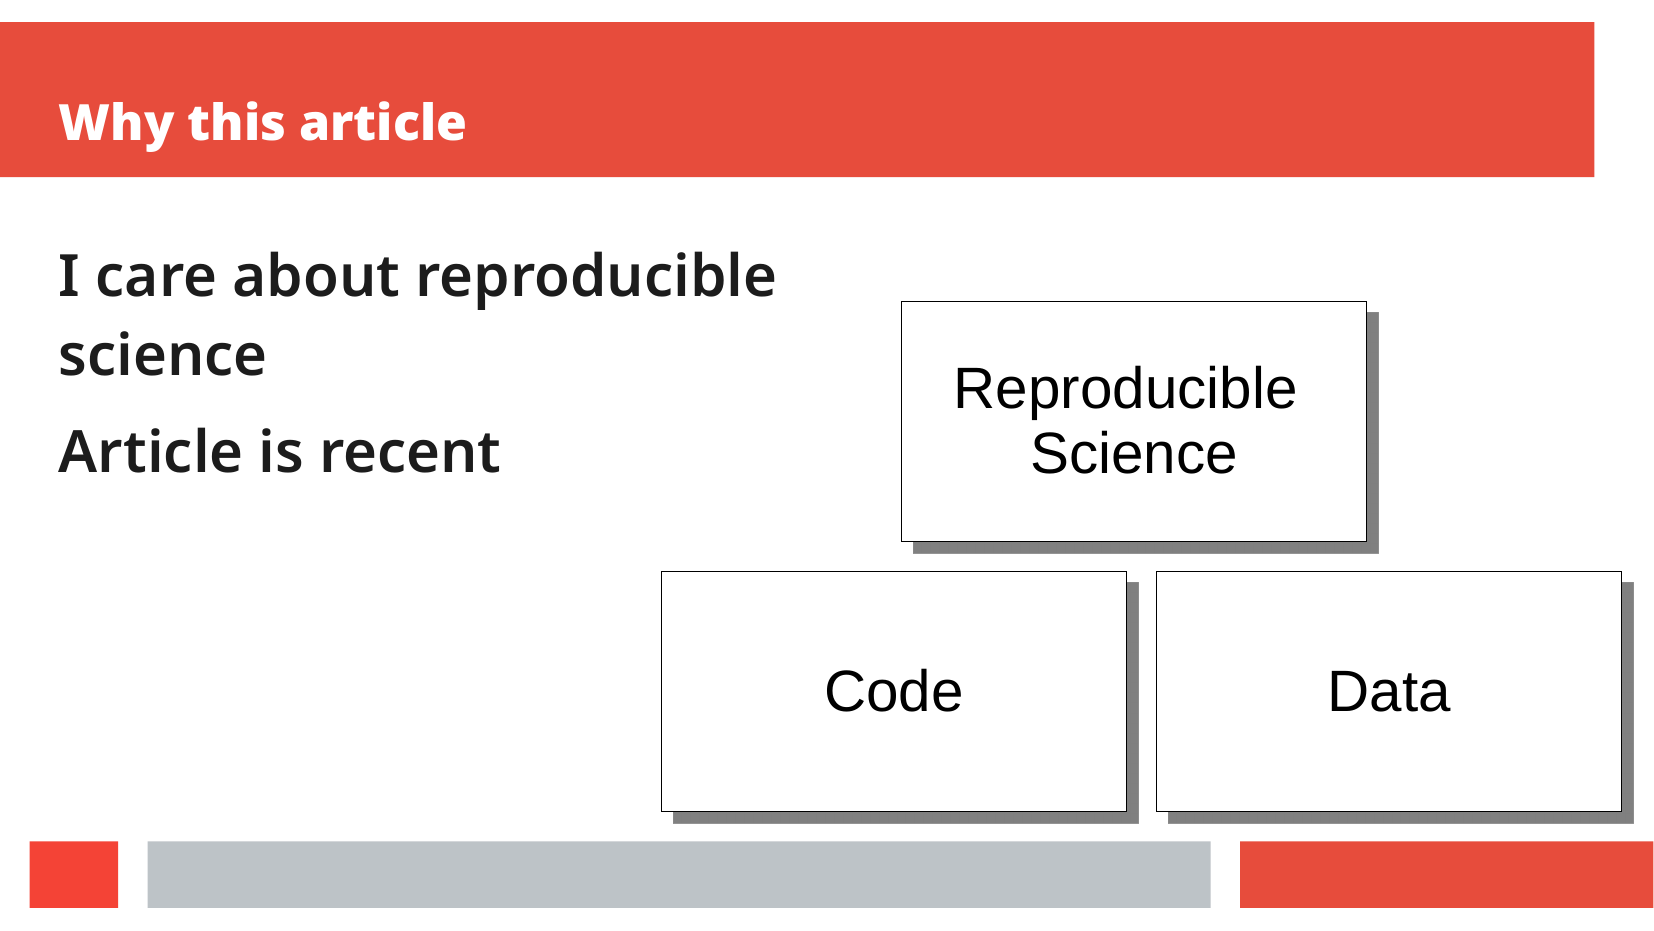

# Why this article
I care about reproducible science
Article is recent
Reproducible Science
Reproducible
Science
Code
Data